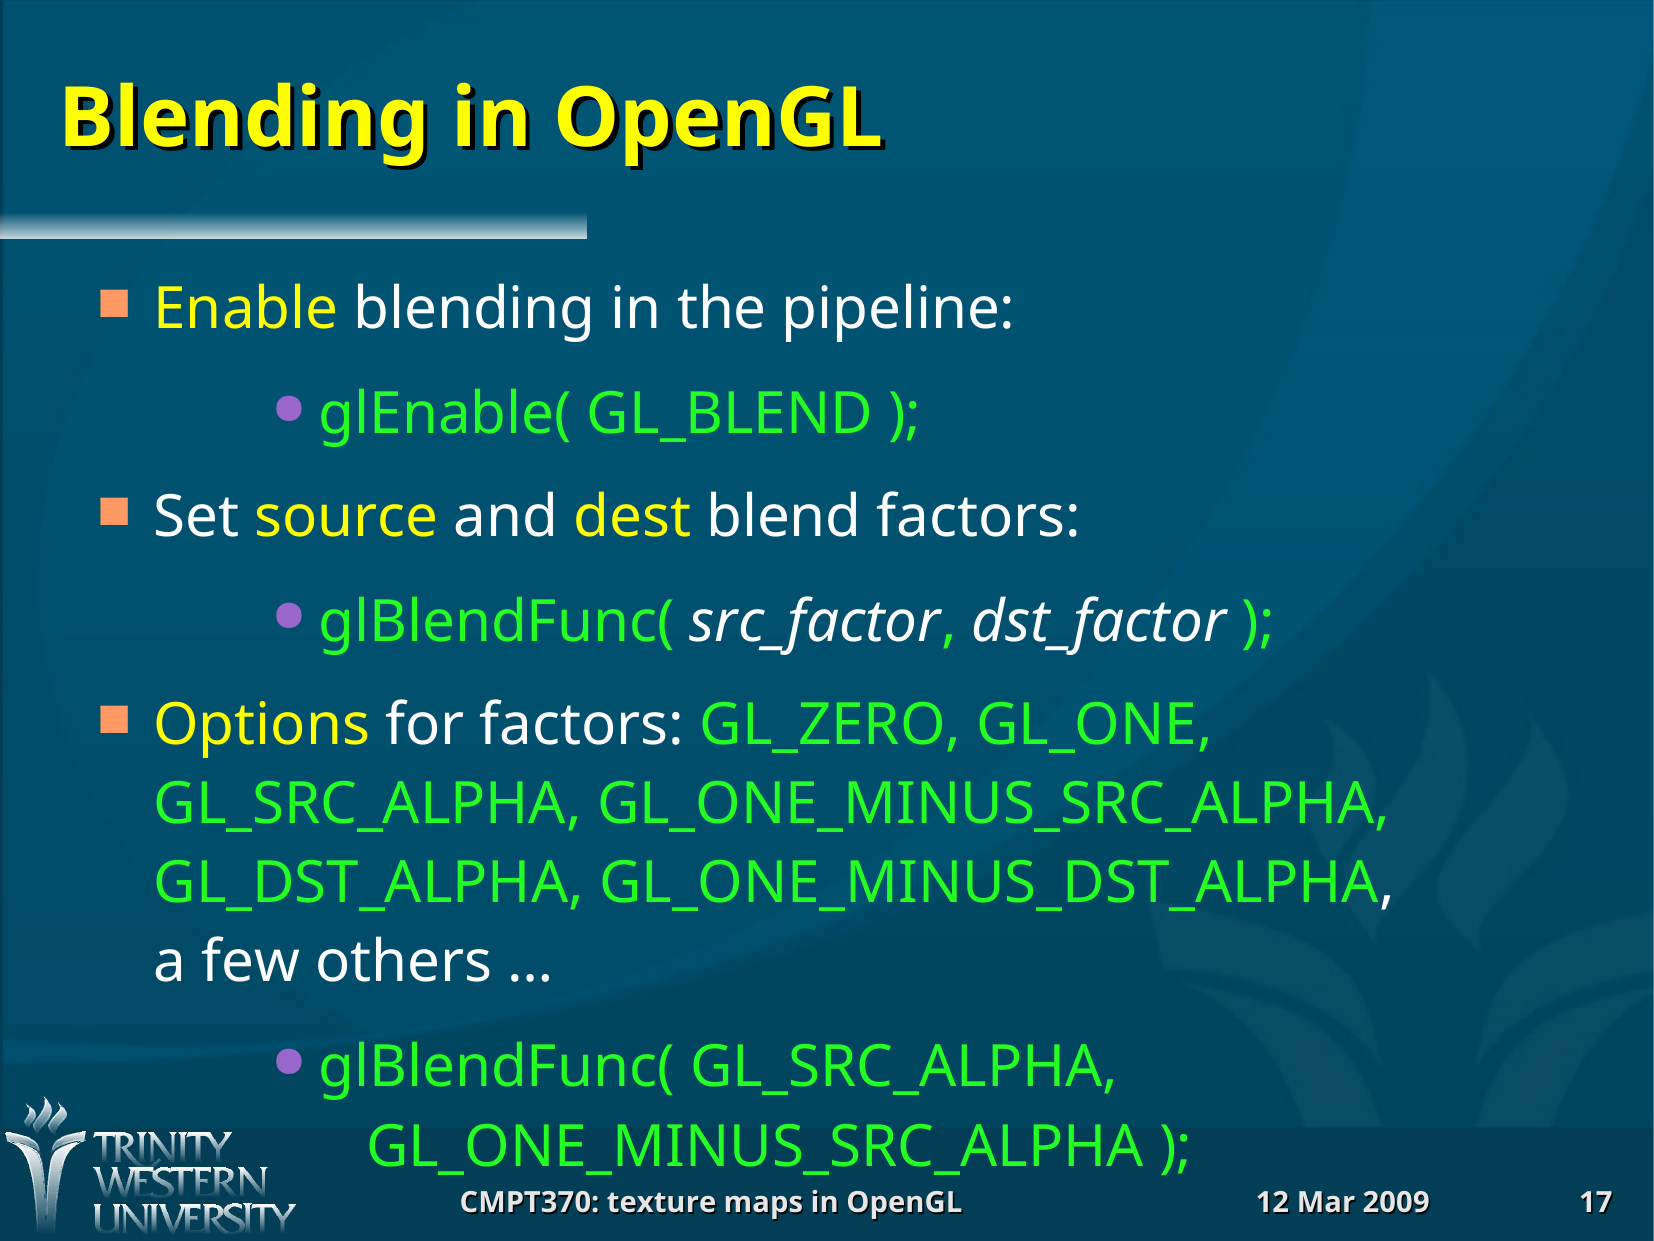

# Blending in OpenGL
Enable blending in the pipeline:
glEnable( GL_BLEND );
Set source and dest blend factors:
glBlendFunc( src_factor, dst_factor );
Options for factors: GL_ZERO, GL_ONE,
GL_SRC_ALPHA, GL_ONE_MINUS_SRC_ALPHA,
GL_DST_ALPHA, GL_ONE_MINUS_DST_ALPHA,
a few others …
glBlendFunc( GL_SRC_ALPHA, GL_ONE_MINUS_SRC_ALPHA );
CMPT370: texture maps in OpenGL
12 Mar 2009
17